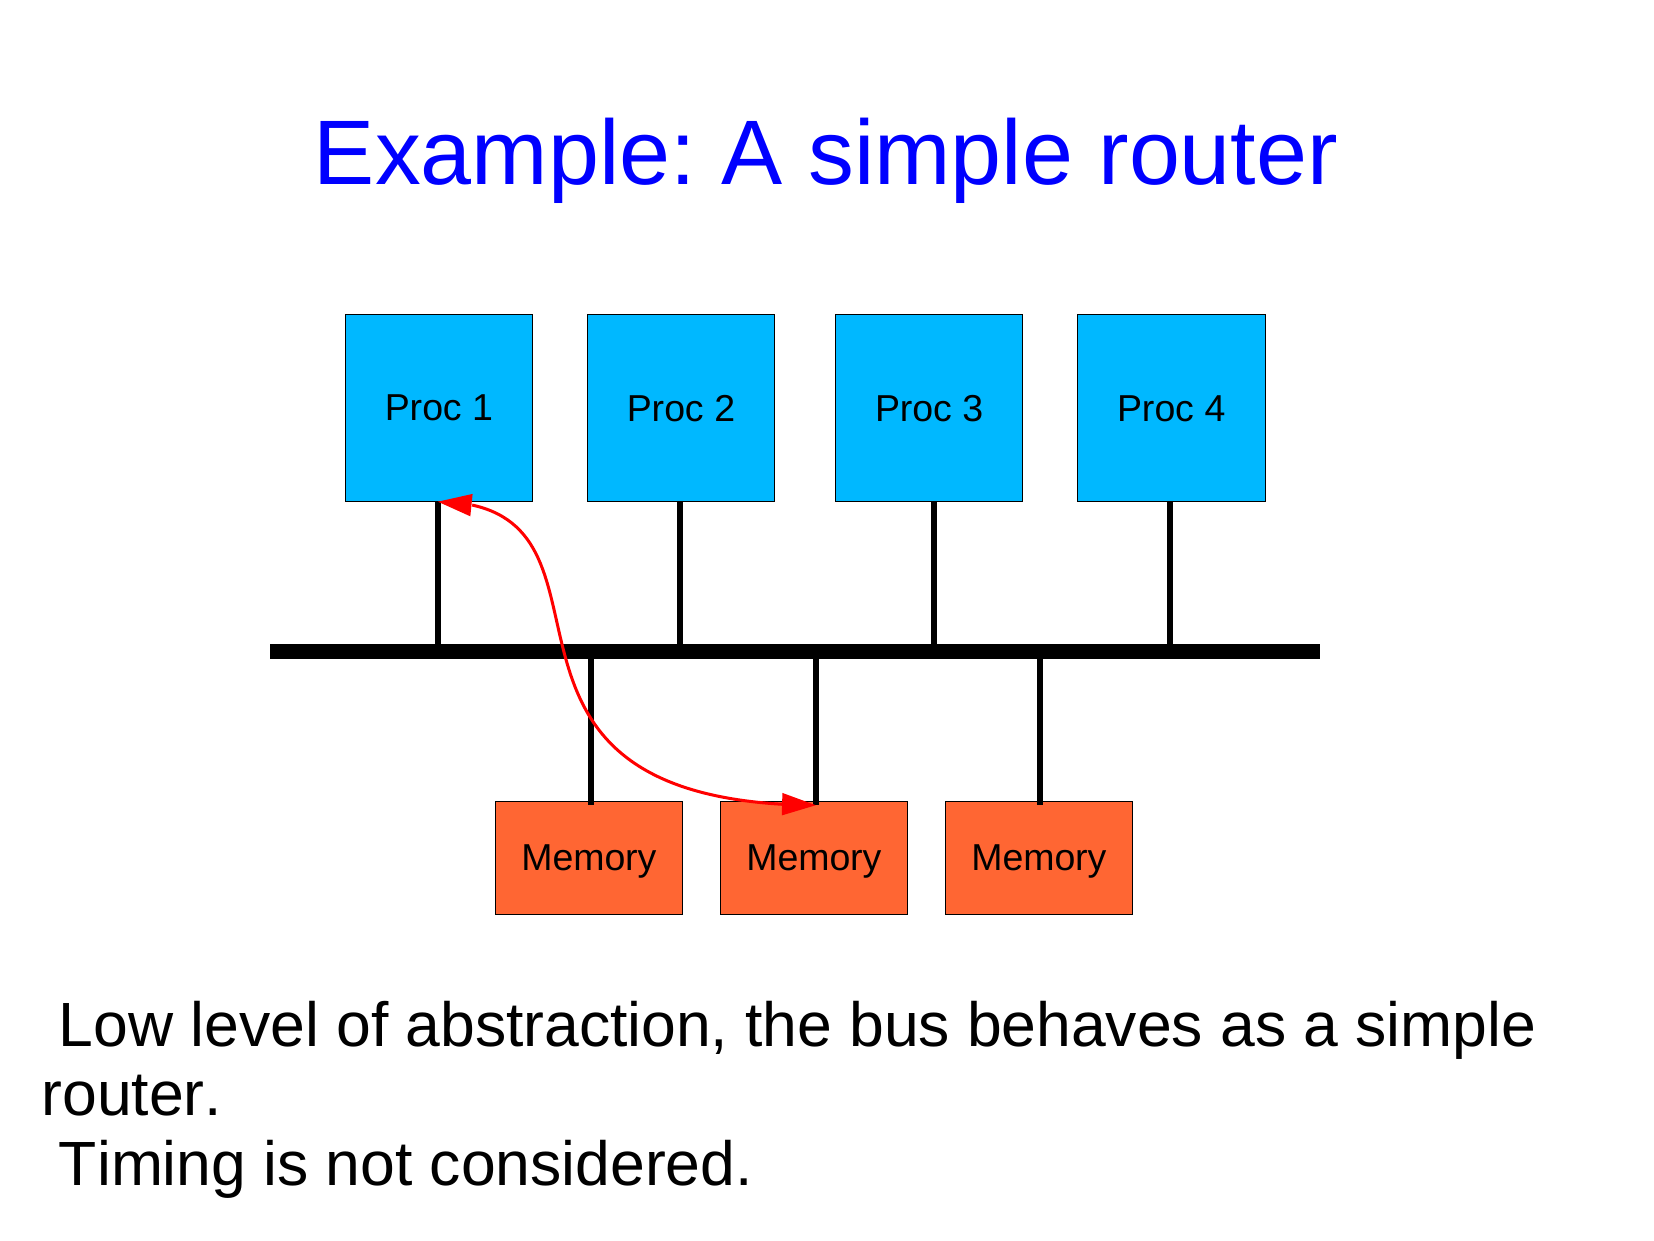

# Example: A simple router
Proc 1
Proc 2
Proc 3
Proc 4
Memory
Memory
Memory
 Low level of abstraction, the bus behaves as a simple
router.
 Timing is not considered.